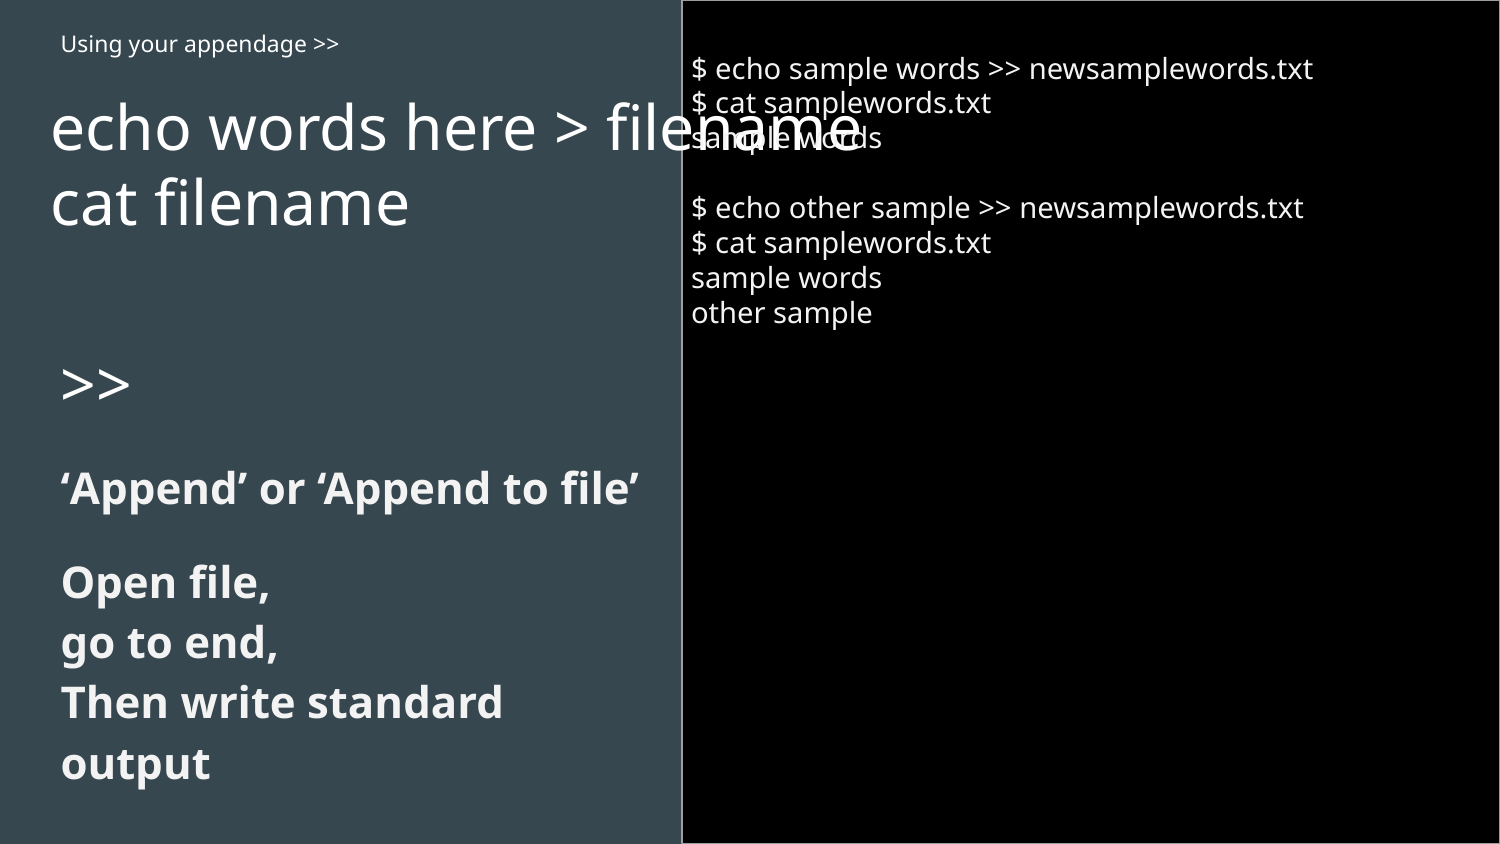

$ echo sample words >> newsamplewords.txt
$ cat samplewords.txt
sample words
$ echo other sample >> newsamplewords.txt
$ cat samplewords.txt
sample words
other sample
Using your appendage >>
# echo words here > filename cat filename
>>
‘Append’ or ‘Append to file’
Open file,
go to end,
Then write standard output